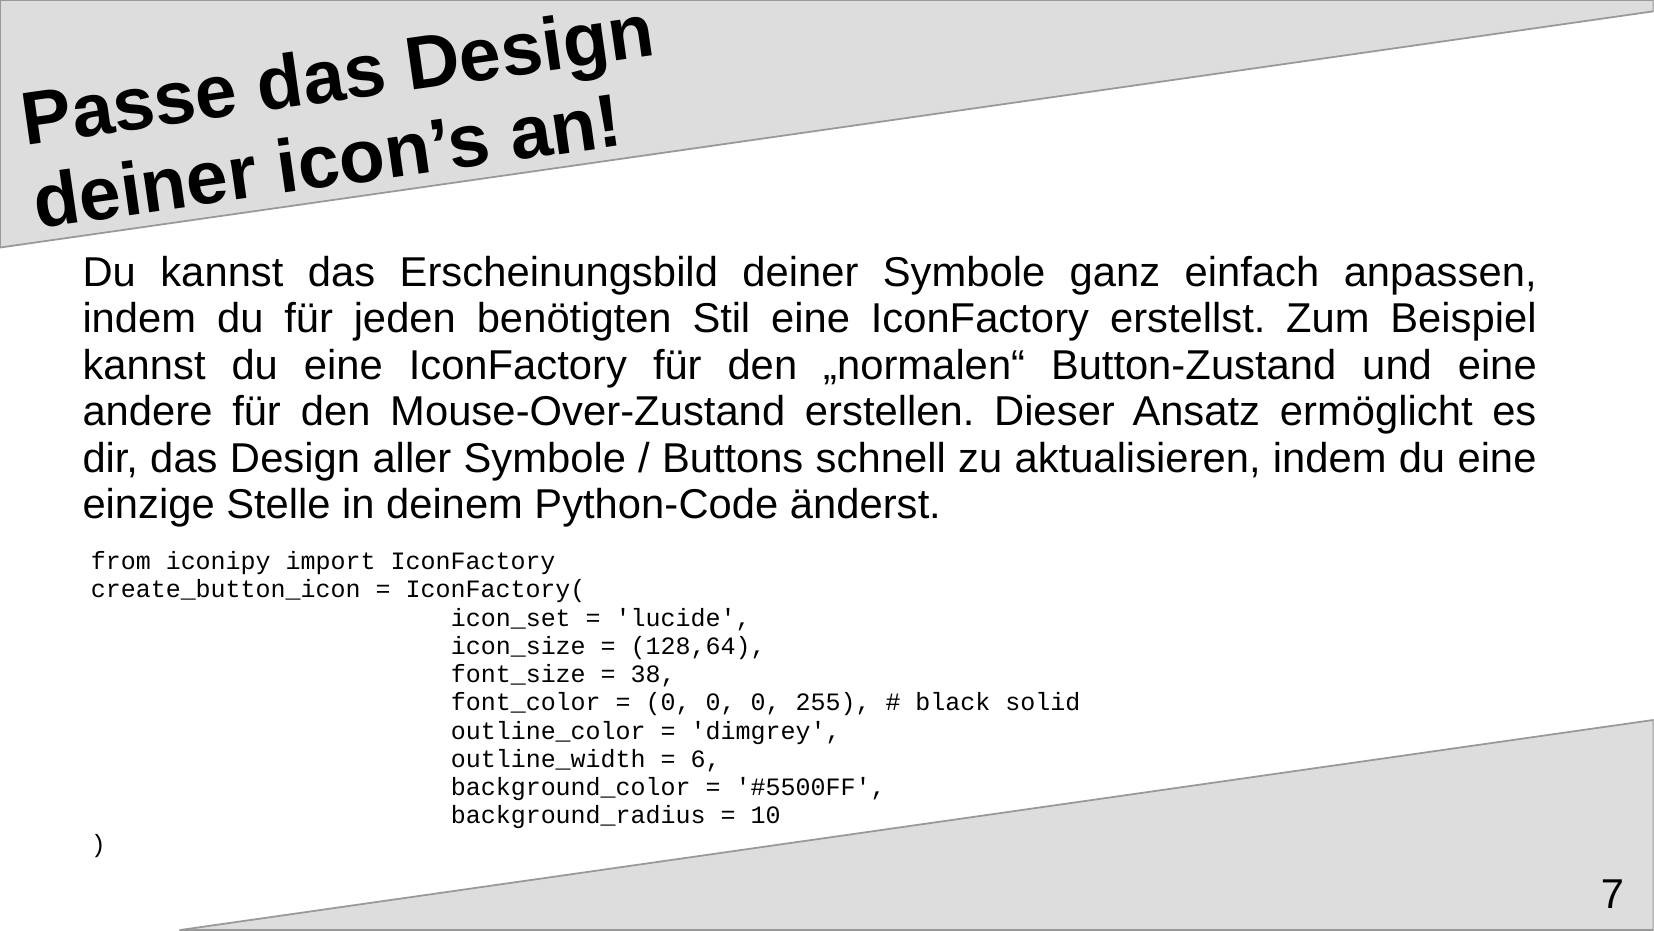

# Passe das Design deiner icon’s an!
Du kannst das Erscheinungsbild deiner Symbole ganz einfach anpassen, indem du für jeden benötigten Stil eine IconFactory erstellst. Zum Beispiel kannst du eine IconFactory für den „normalen“ Button-Zustand und eine andere für den Mouse-Over-Zustand erstellen. Dieser Ansatz ermöglicht es dir, das Design aller Symbole / Buttons schnell zu aktualisieren, indem du eine einzige Stelle in deinem Python-Code änderst.
from iconipy import IconFactory
create_button_icon = IconFactory(
 icon_set = 'lucide',
 icon_size = (128,64),
 font_size = 38,
 font_color = (0, 0, 0, 255), # black solid
 outline_color = 'dimgrey',
 outline_width = 6,
 background_color = '#5500FF',
 background_radius = 10
)
7